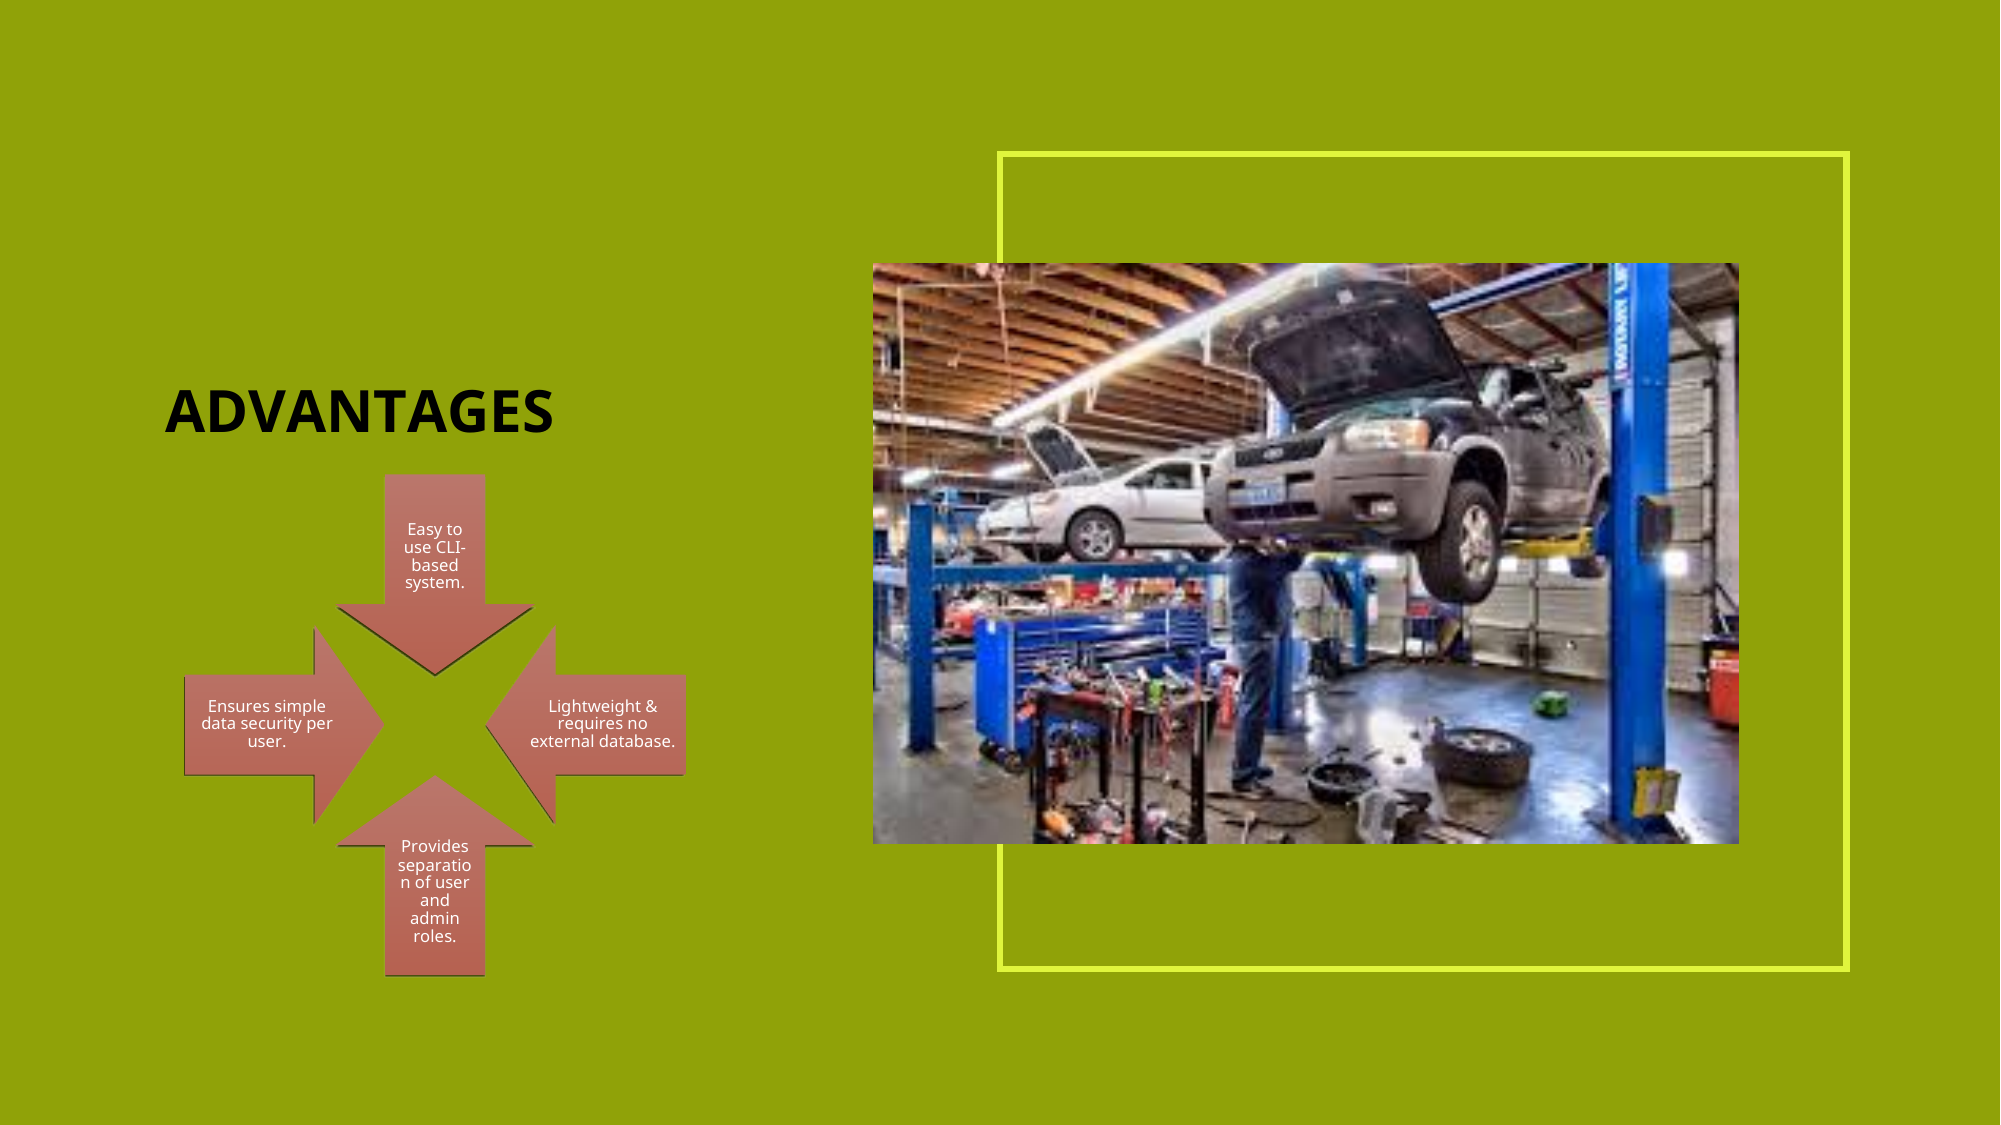

ADVANTAGES
Easy to use CLI-based system.
Ensures simple data security per user.
Lightweight & requires no external database.
Provides separation of user and admin roles.